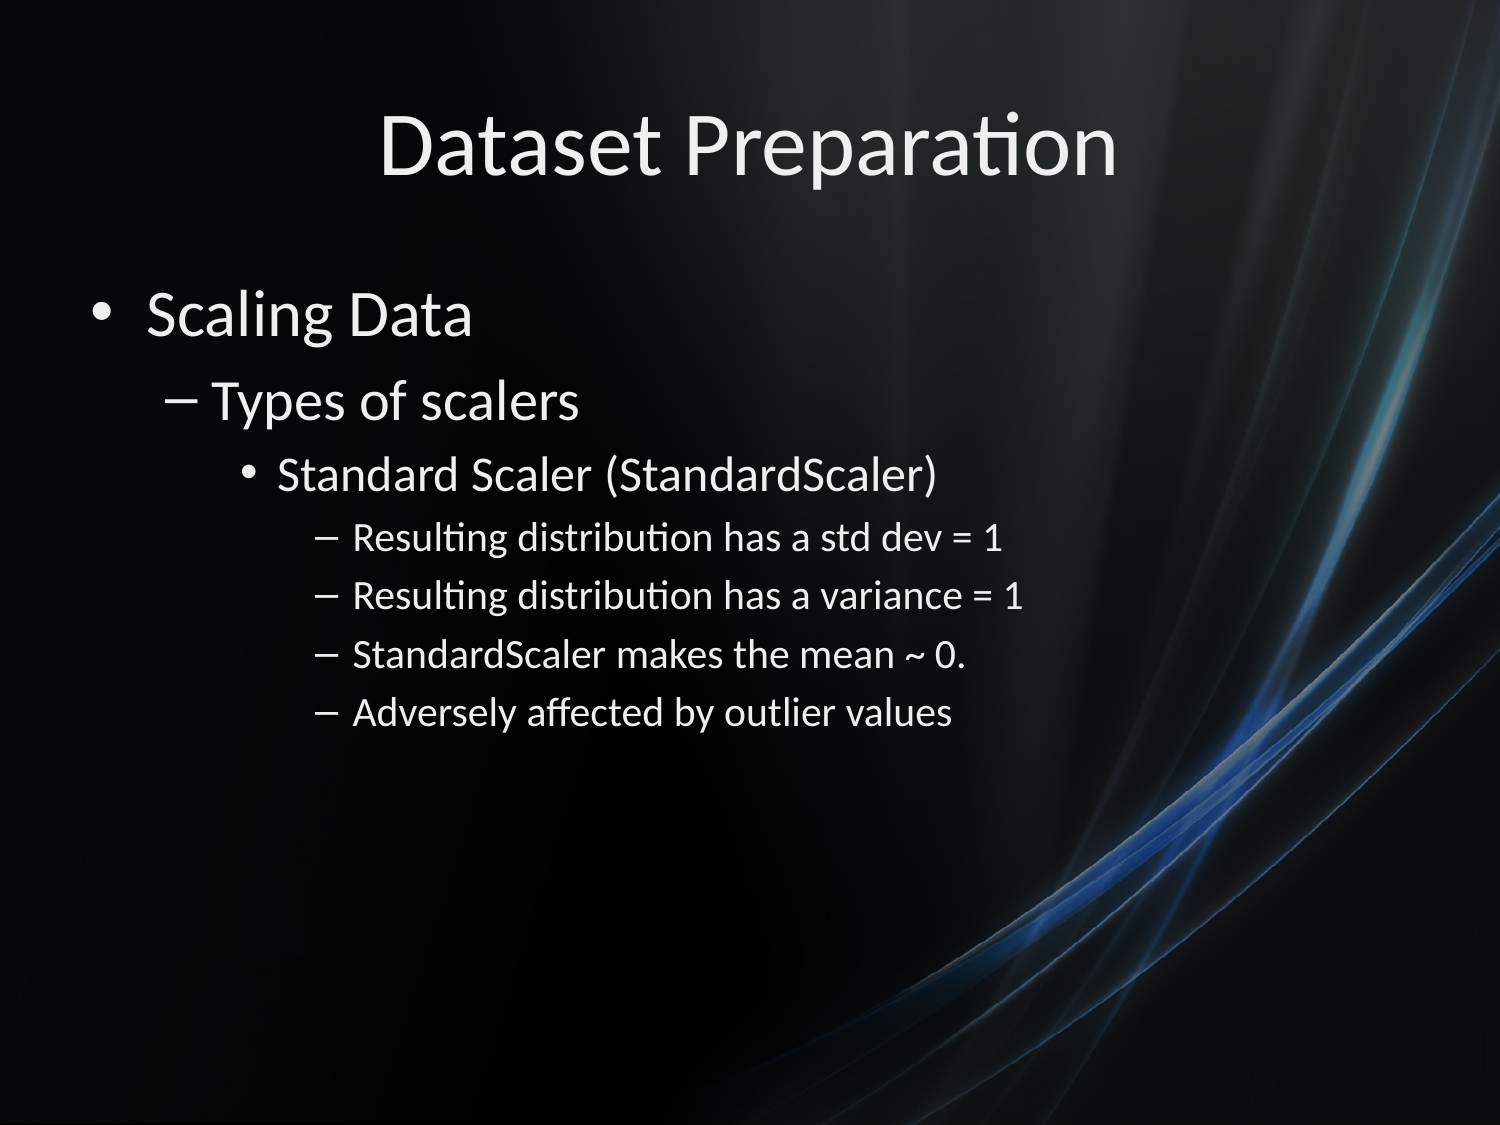

# Dataset Preparation
Scaling Data
Types of scalers
Standard Scaler (StandardScaler)
Resulting distribution has a std dev = 1
Resulting distribution has a variance = 1
StandardScaler makes the mean ~ 0.
Adversely affected by outlier values